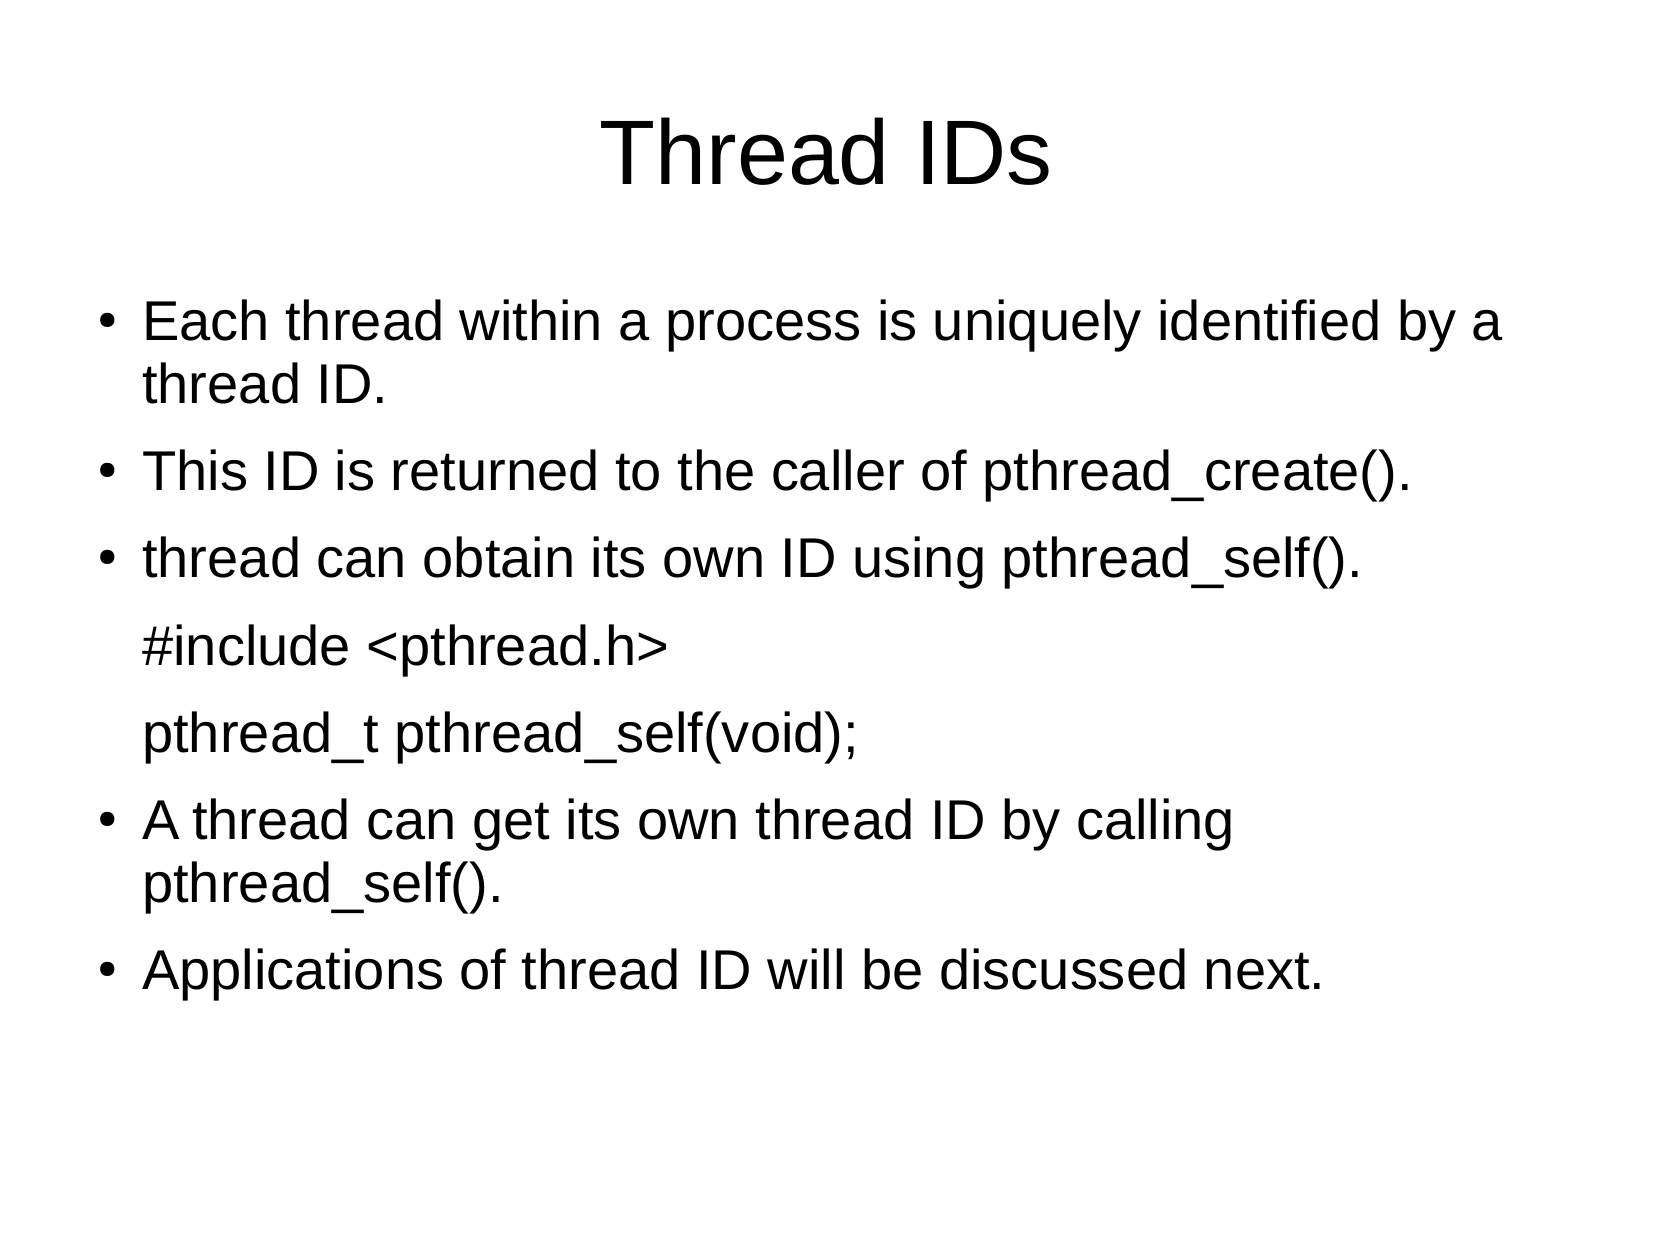

# Thread IDs
Each thread within a process is uniquely identified by a thread ID.
This ID is returned to the caller of pthread_create().
thread can obtain its own ID using pthread_self().
#include <pthread.h>
pthread_t pthread_self(void);
A thread can get its own thread ID by calling pthread_self().
Applications of thread ID will be discussed next.